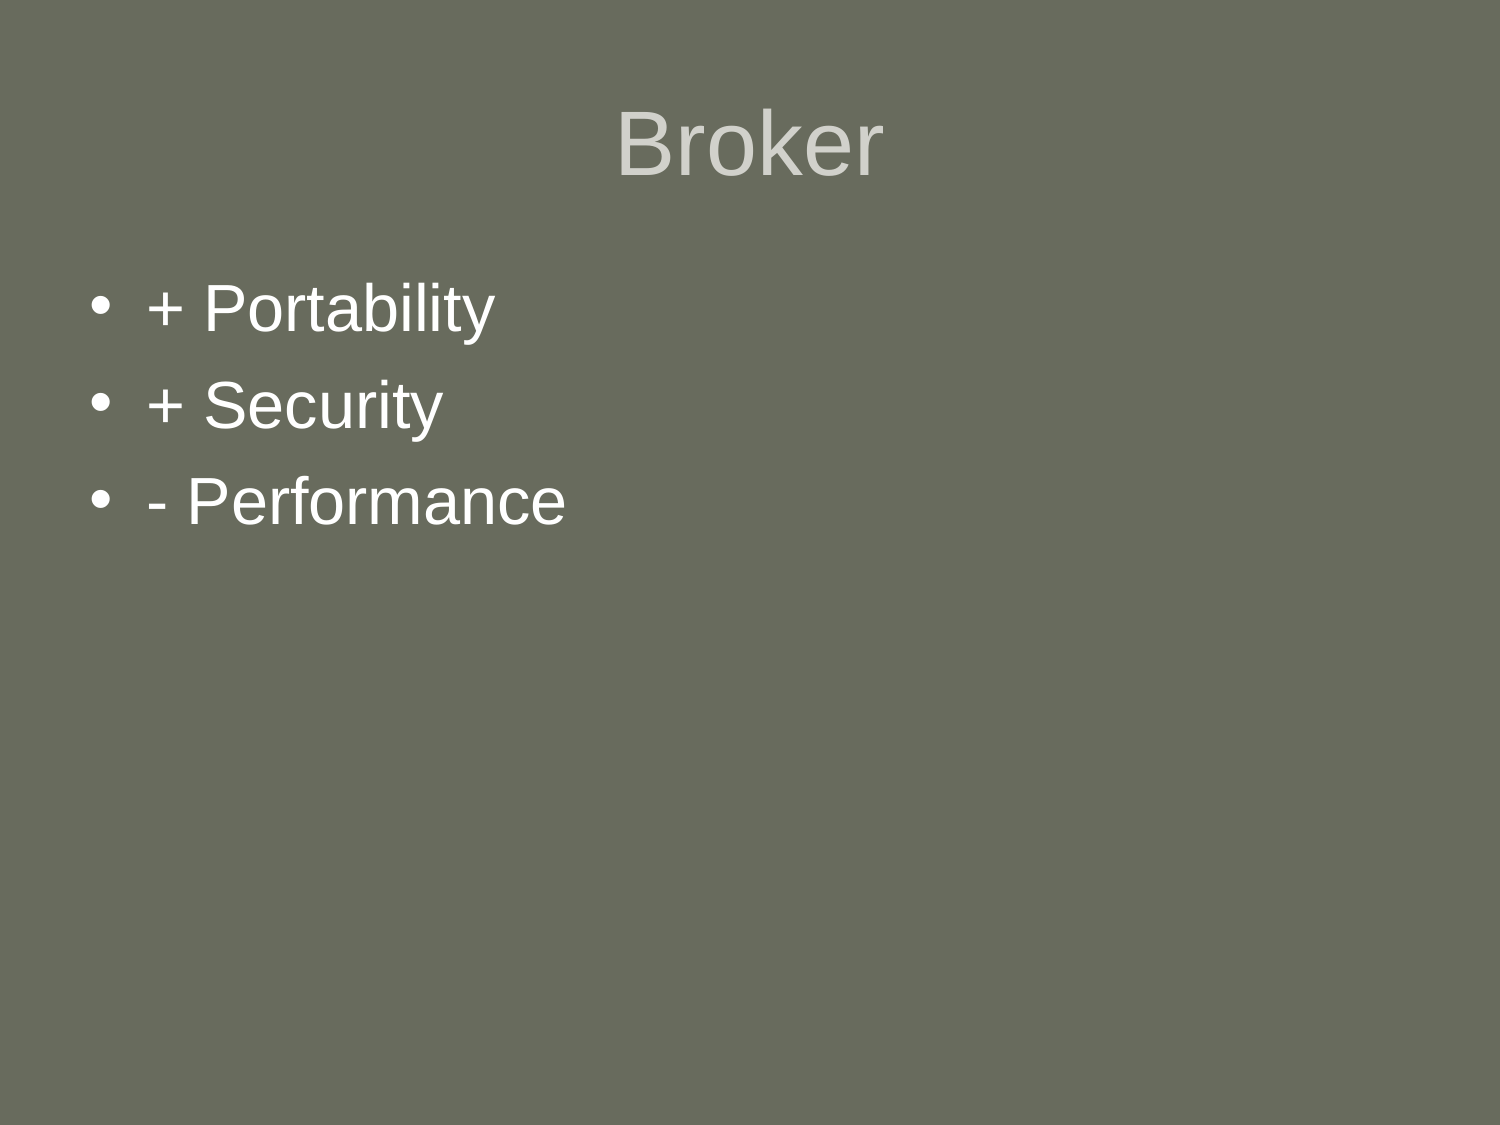

# Broker
+ Portability
+ Security
- Performance